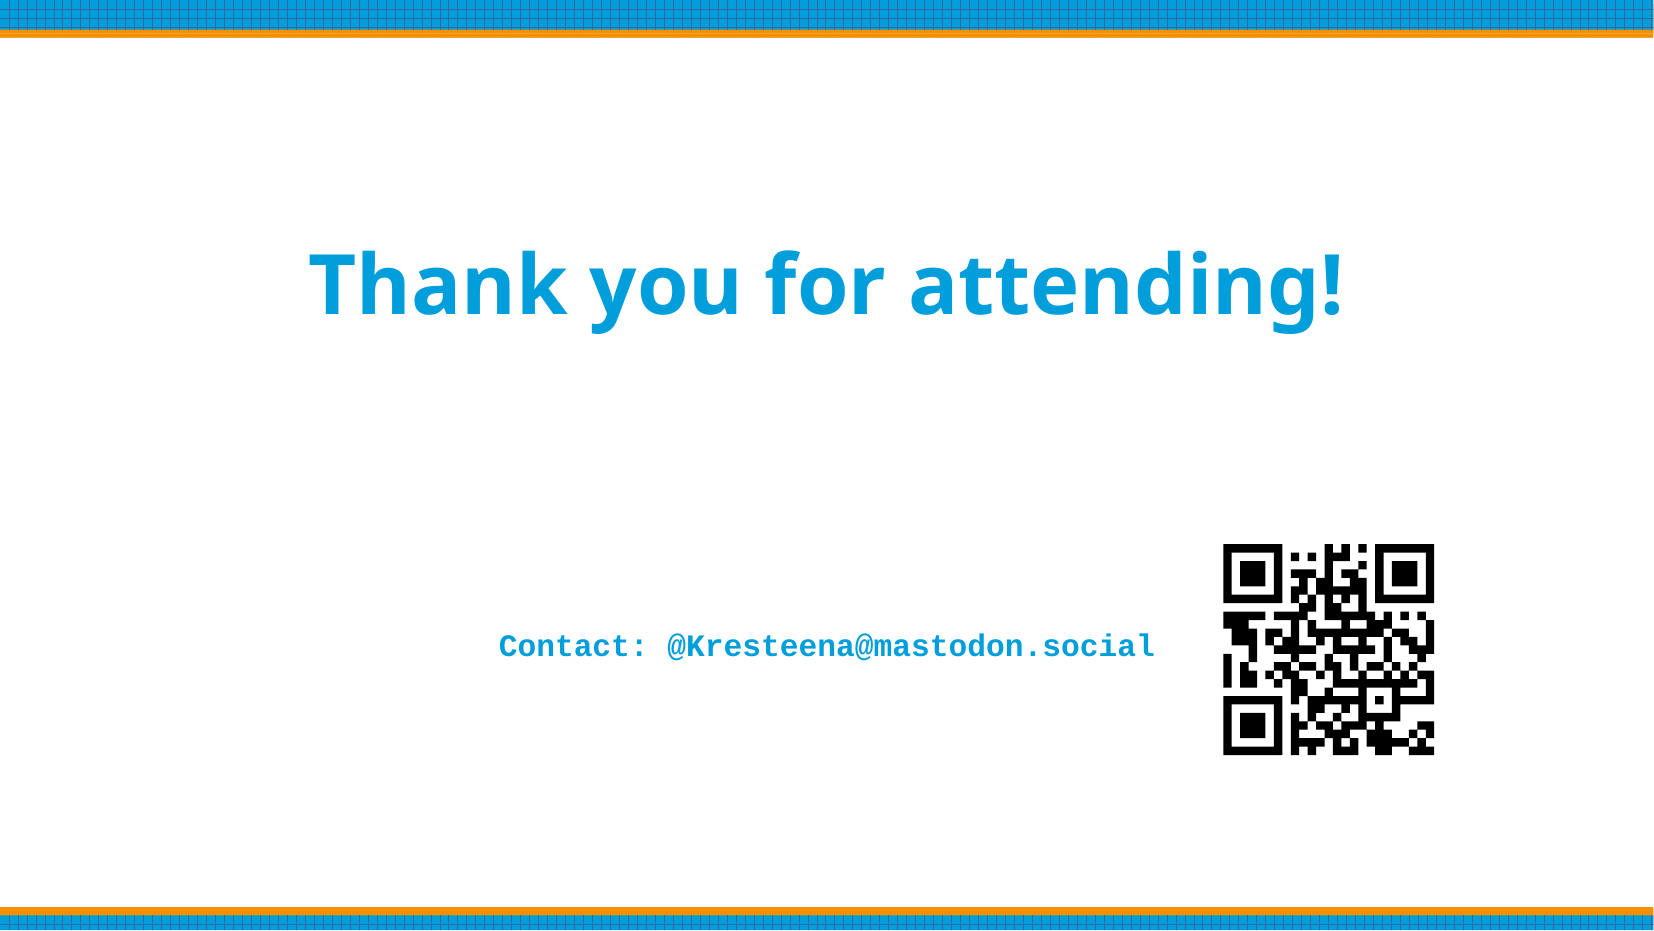

# Thank you for attending!
Contact: @Kresteena@mastodon.social